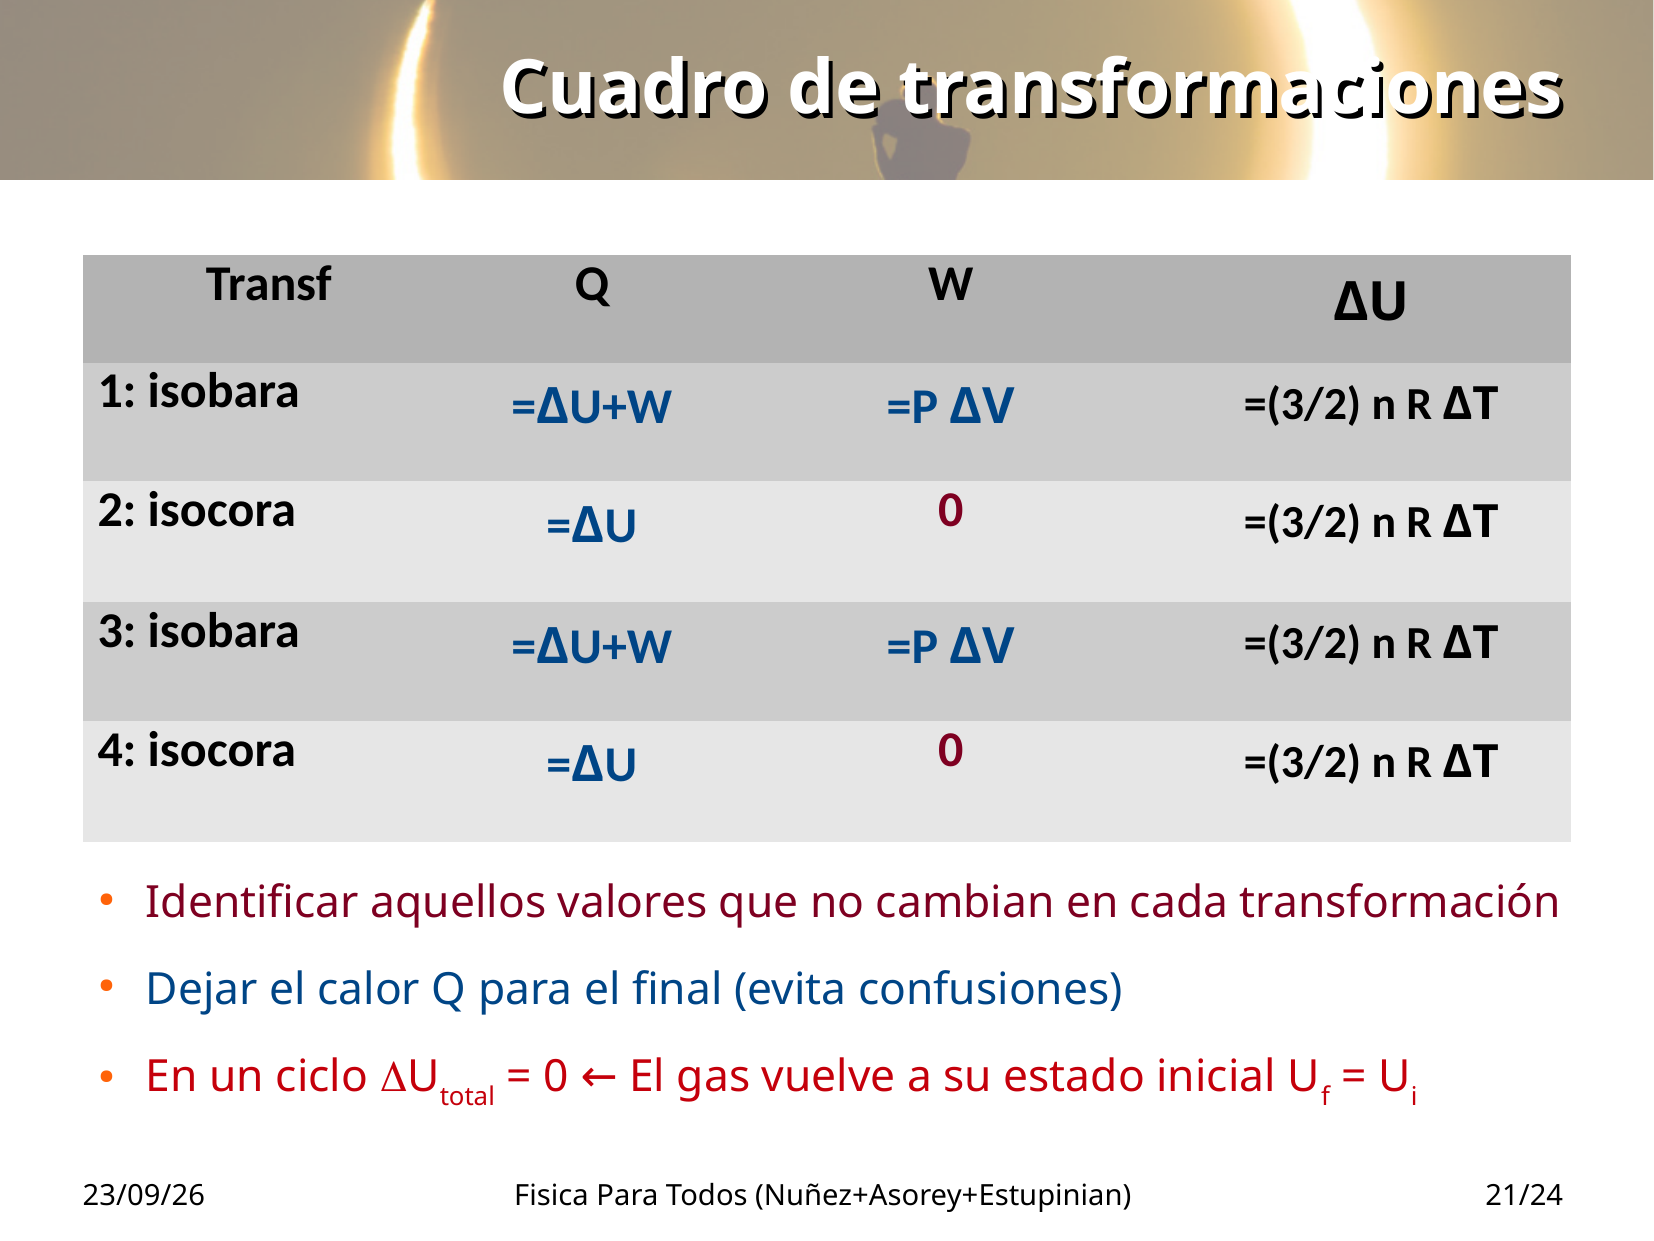

# Cuadro de transformaciones
| Transf | Q | W | ΔU |
| --- | --- | --- | --- |
| 1: isobara | =ΔU+W | =P ΔV | =(3/2) n R ΔT |
| 2: isocora | =ΔU | 0 | =(3/2) n R ΔT |
| 3: isobara | =ΔU+W | =P ΔV | =(3/2) n R ΔT |
| 4: isocora | =ΔU | 0 | =(3/2) n R ΔT |
Identificar aquellos valores que no cambian en cada transformación
Dejar el calor Q para el final (evita confusiones)
En un ciclo DUtotal = 0 ← El gas vuelve a su estado inicial Uf = Ui
Fisica Para Todos (Nuñez+Asorey+Estupinian)
21